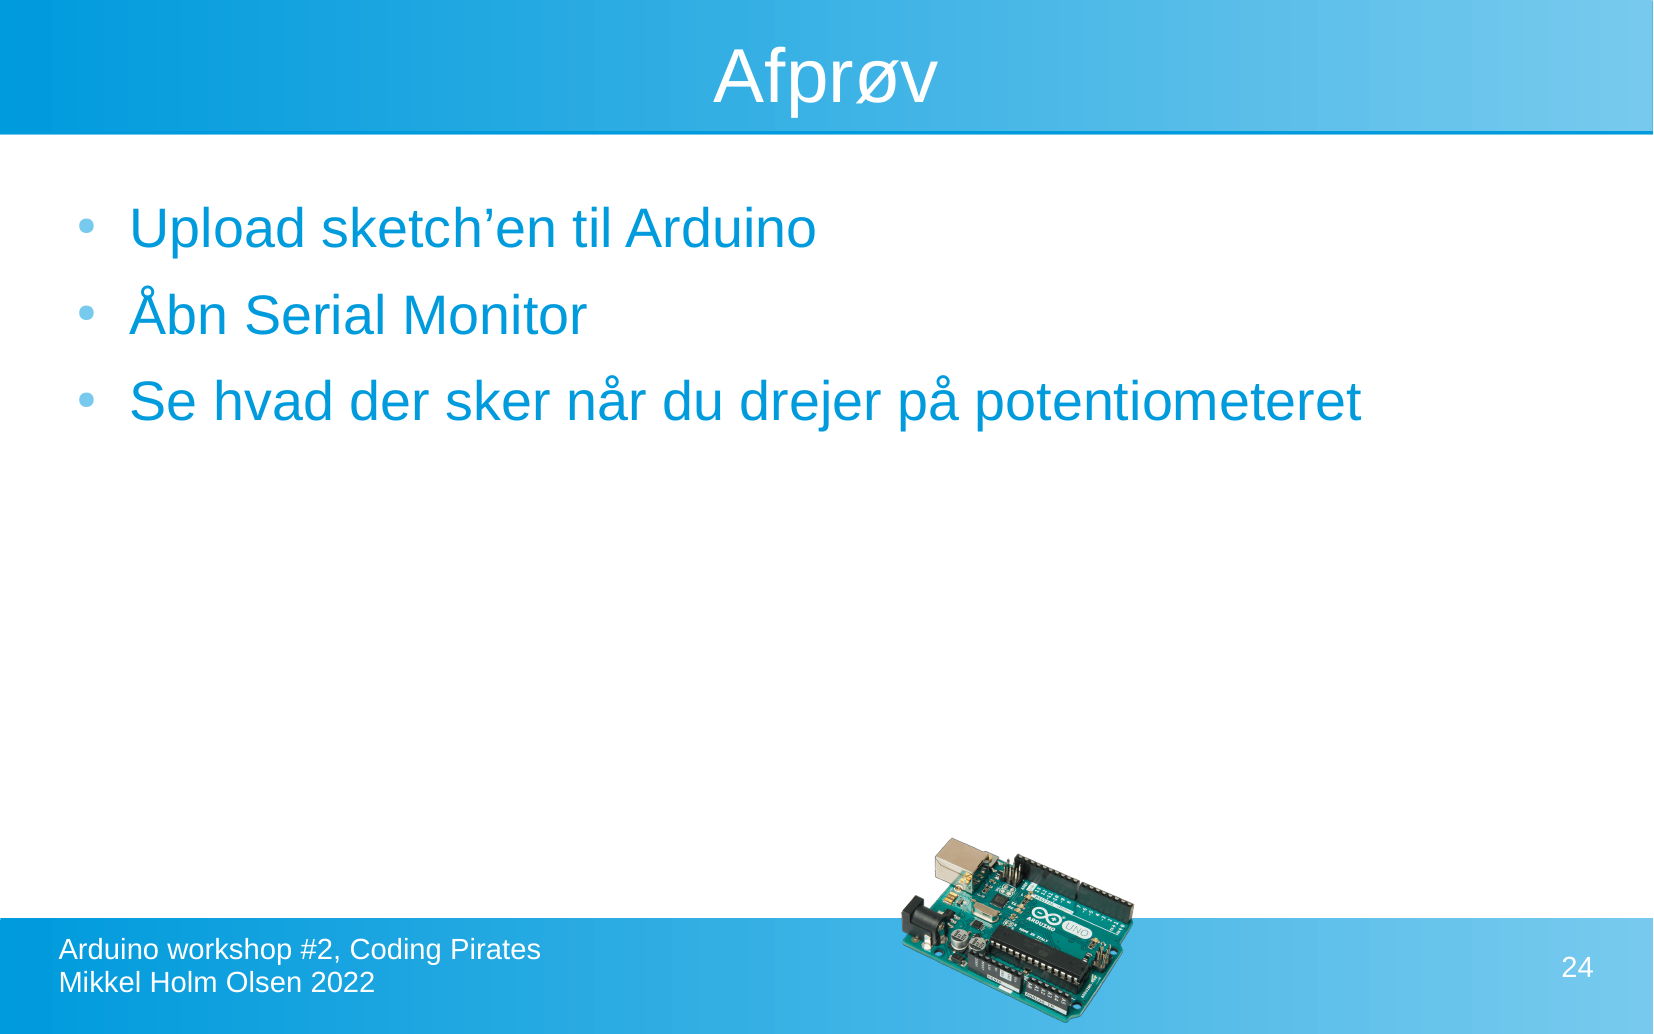

# Afprøv
Upload sketch’en til Arduino
Åbn Serial Monitor
Se hvad der sker når du drejer på potentiometeret
24